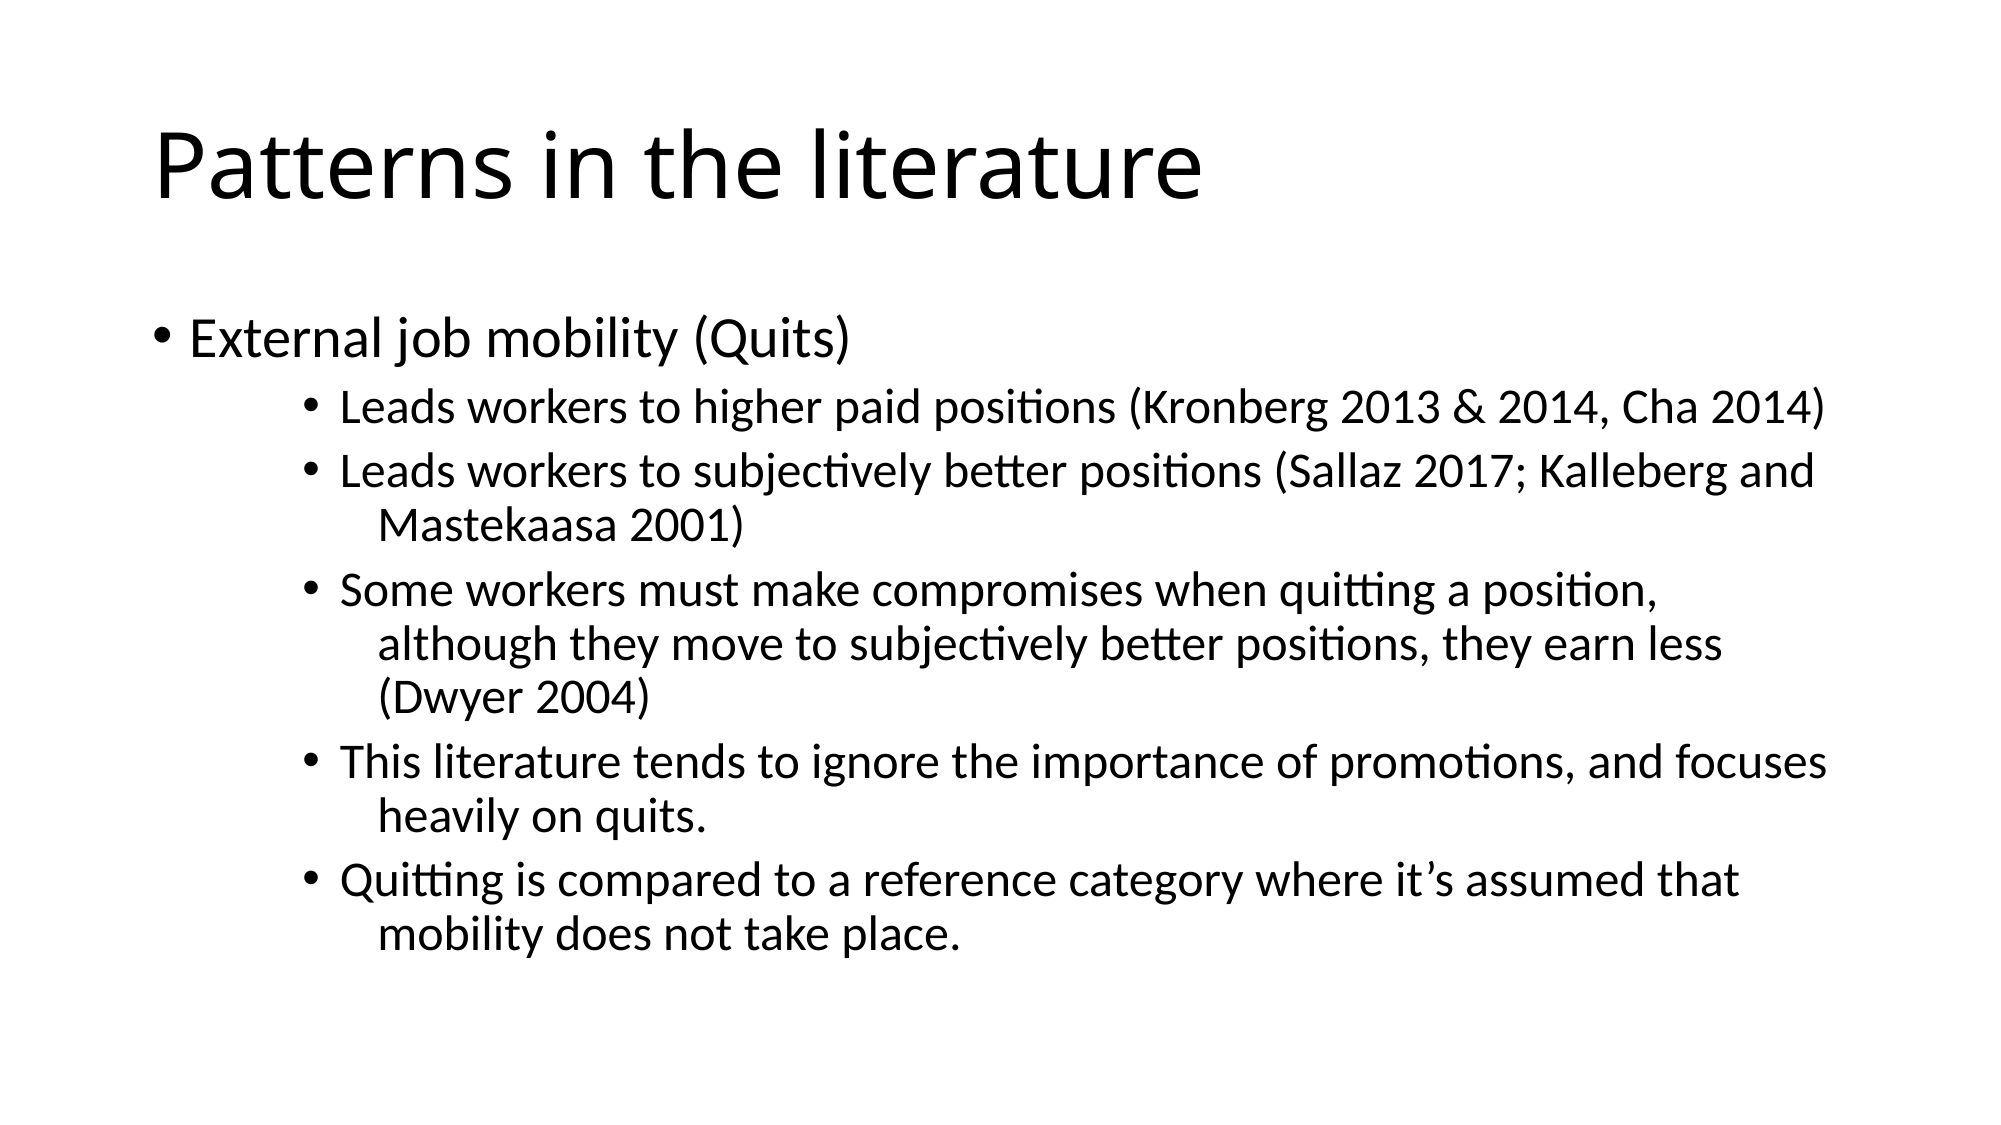

# Patterns in the literature
External job mobility (Quits)
Leads workers to higher paid positions (Kronberg 2013 & 2014, Cha 2014)
Leads workers to subjectively better positions (Sallaz 2017; Kalleberg and Mastekaasa 2001)
Some workers must make compromises when quitting a position, although they move to subjectively better positions, they earn less (Dwyer 2004)
This literature tends to ignore the importance of promotions, and focuses heavily on quits.
Quitting is compared to a reference category where it’s assumed that mobility does not take place.